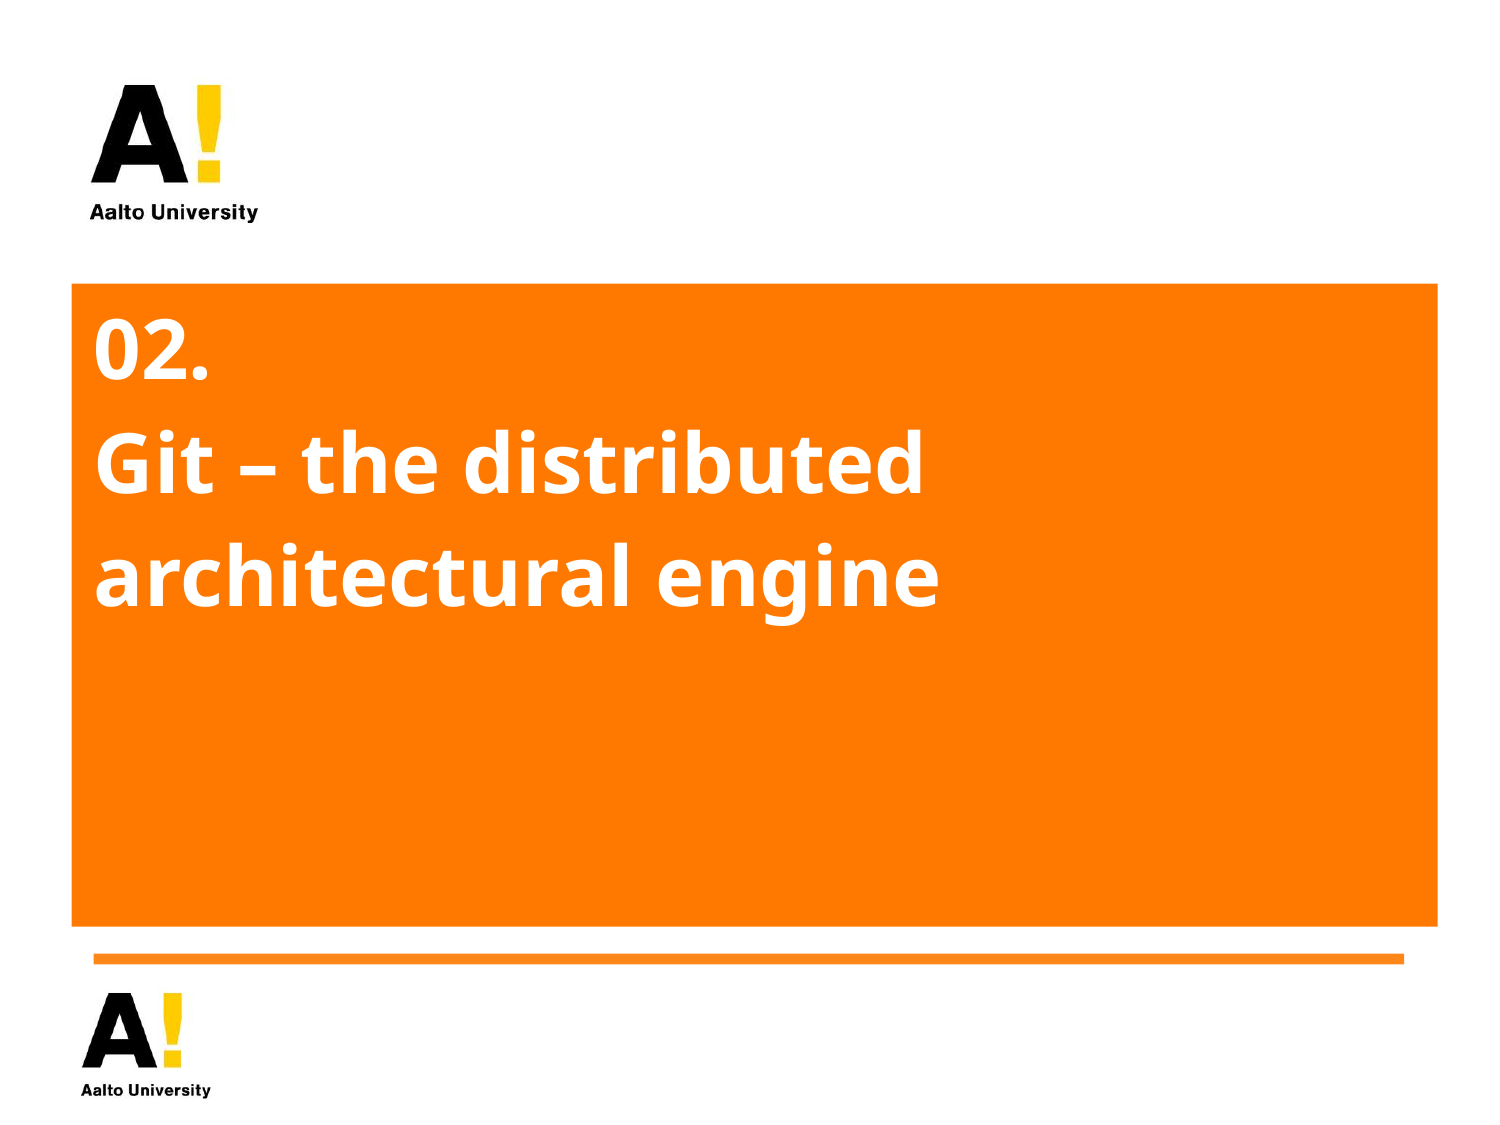

#
02.
Git – the distributed architectural engine